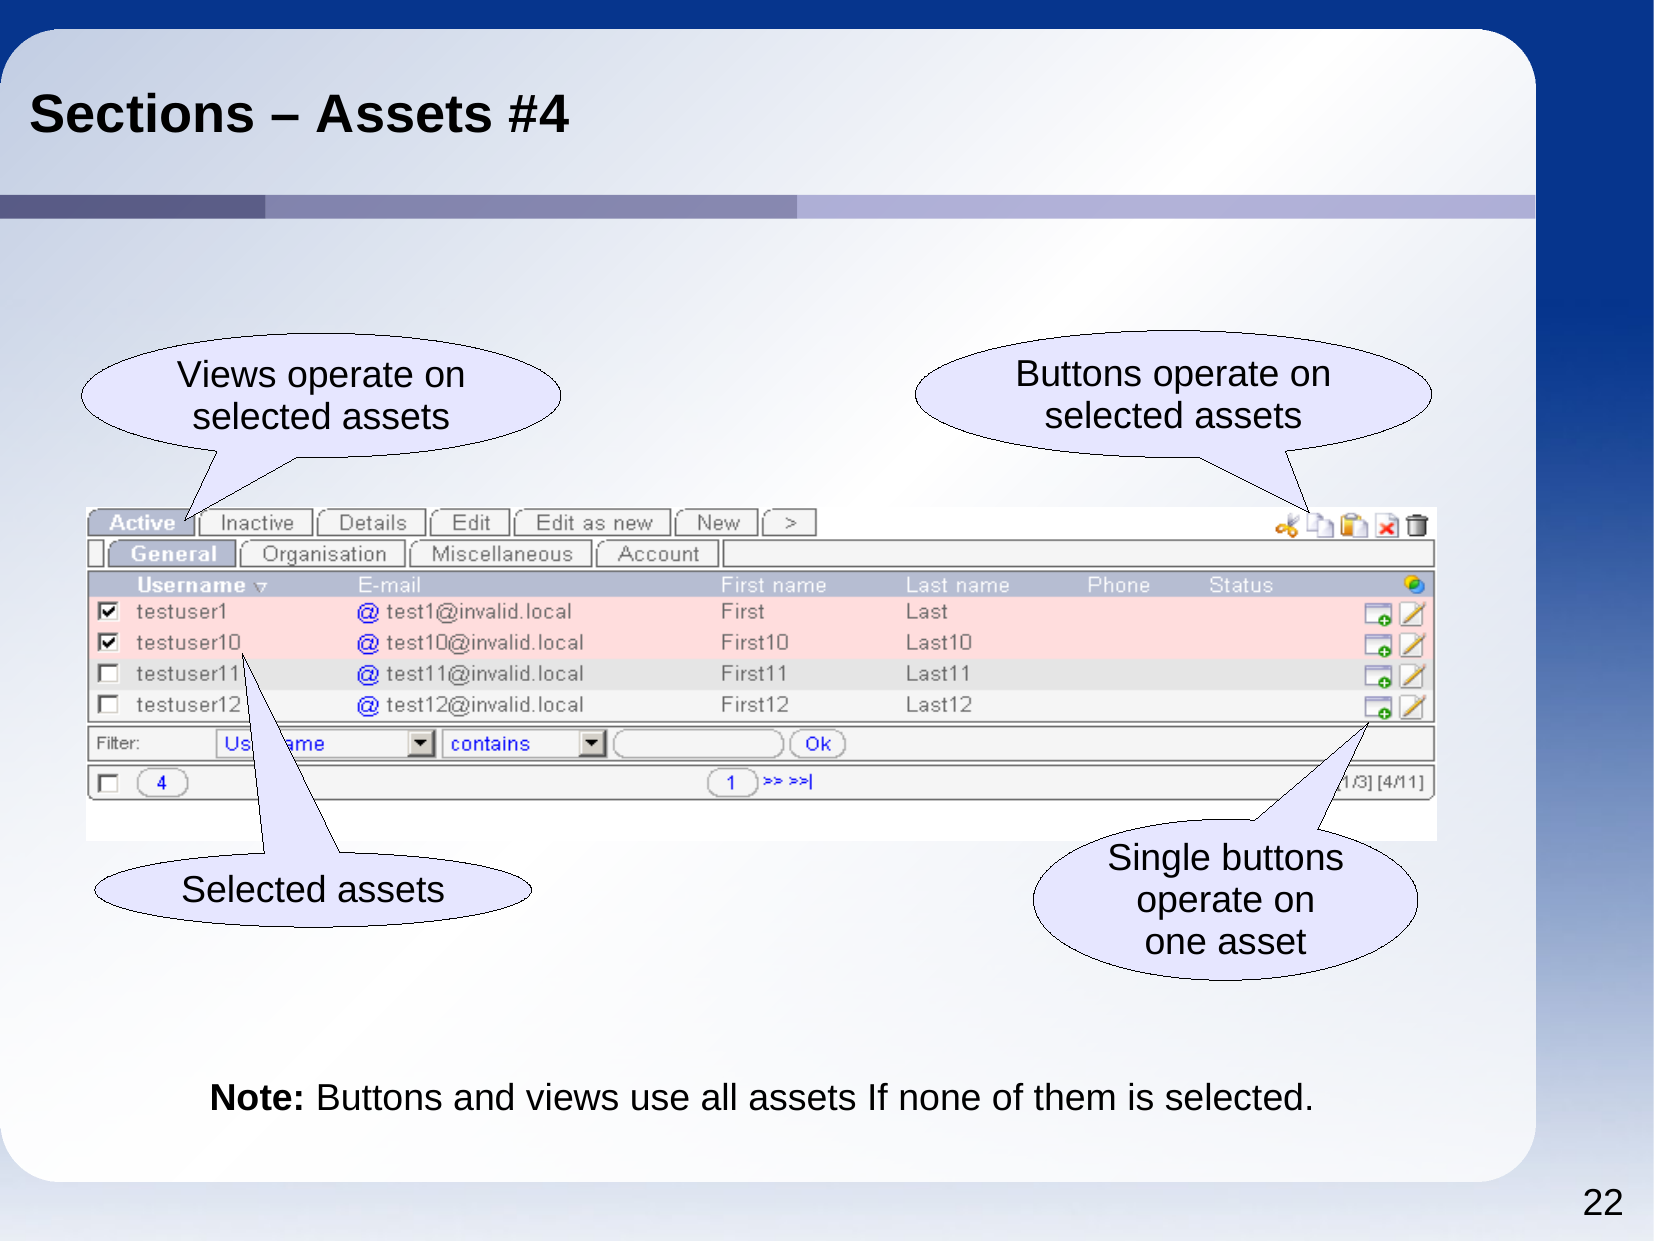

# Sections – Assets #4
Buttons operate on selected assets
Views operate on selected assets
Single buttons
operate on one asset
Selected assets
Note: Buttons and views use all assets If none of them is selected.
22